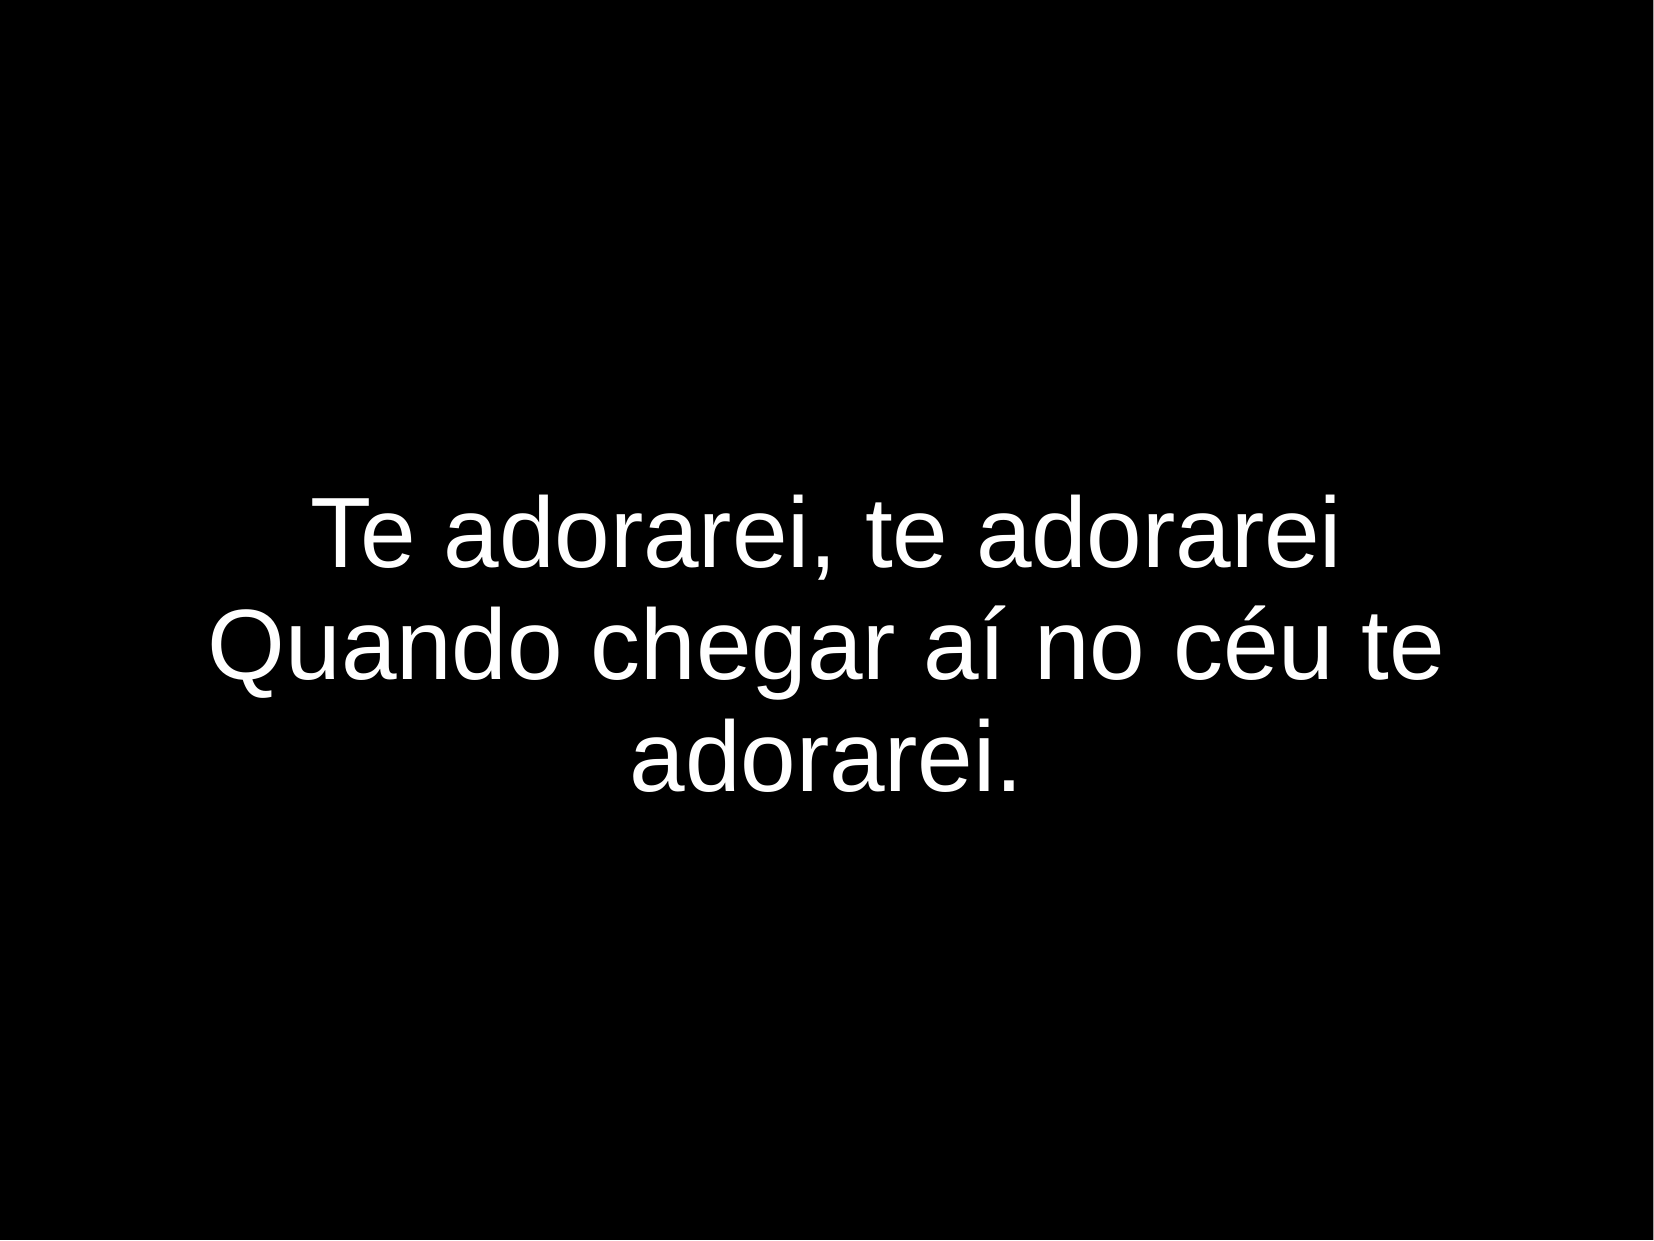

# Te adorarei, te adorarei
Quando chegar aí no céu te adorarei.